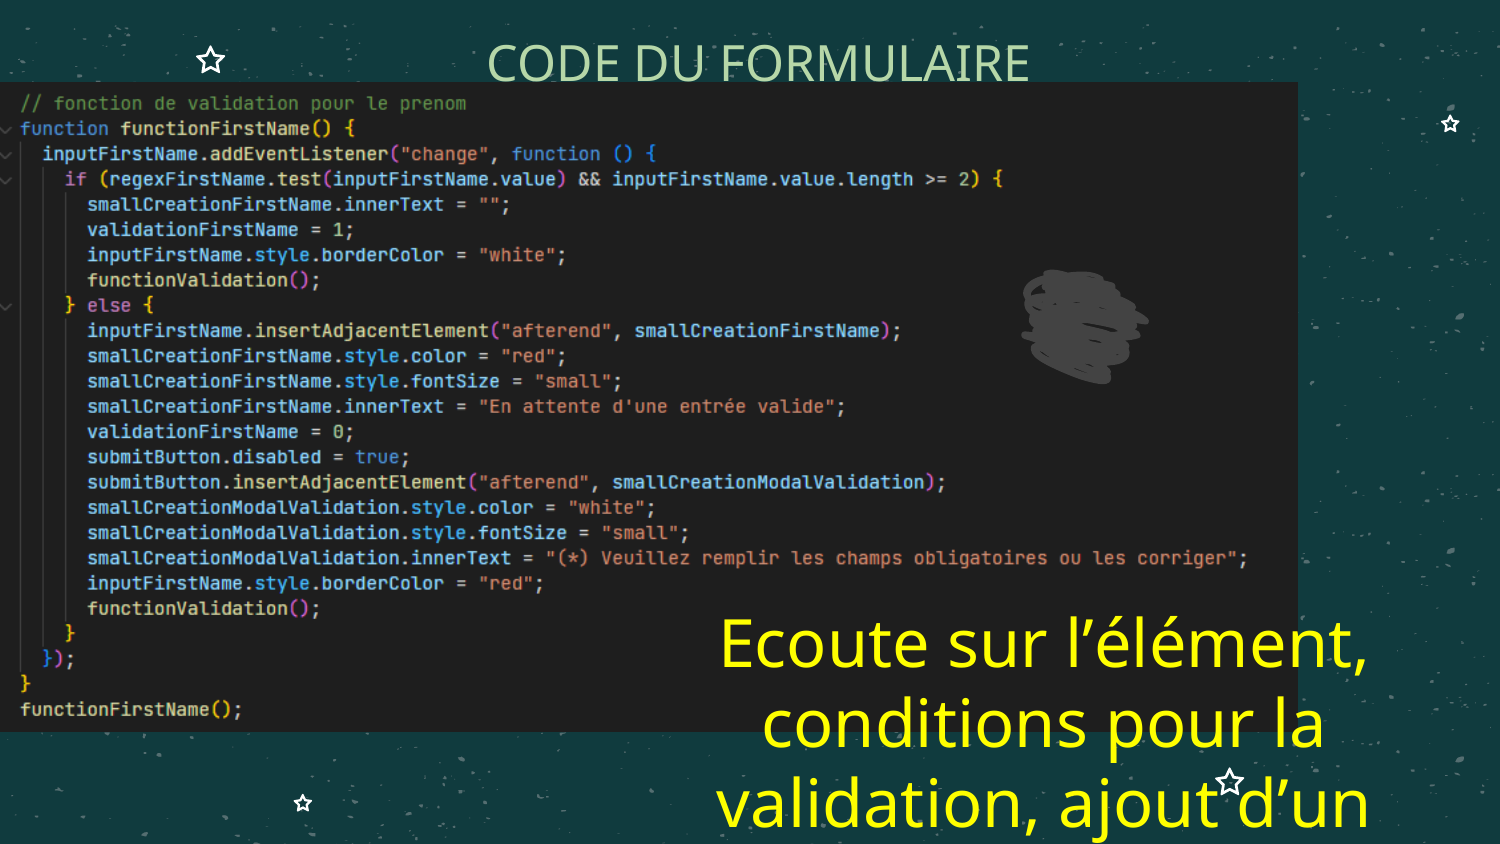

# CODE DU FORMULAIRE
Ecoute sur l’élément, conditions pour la validation, ajout d’un message en cas d’erreur